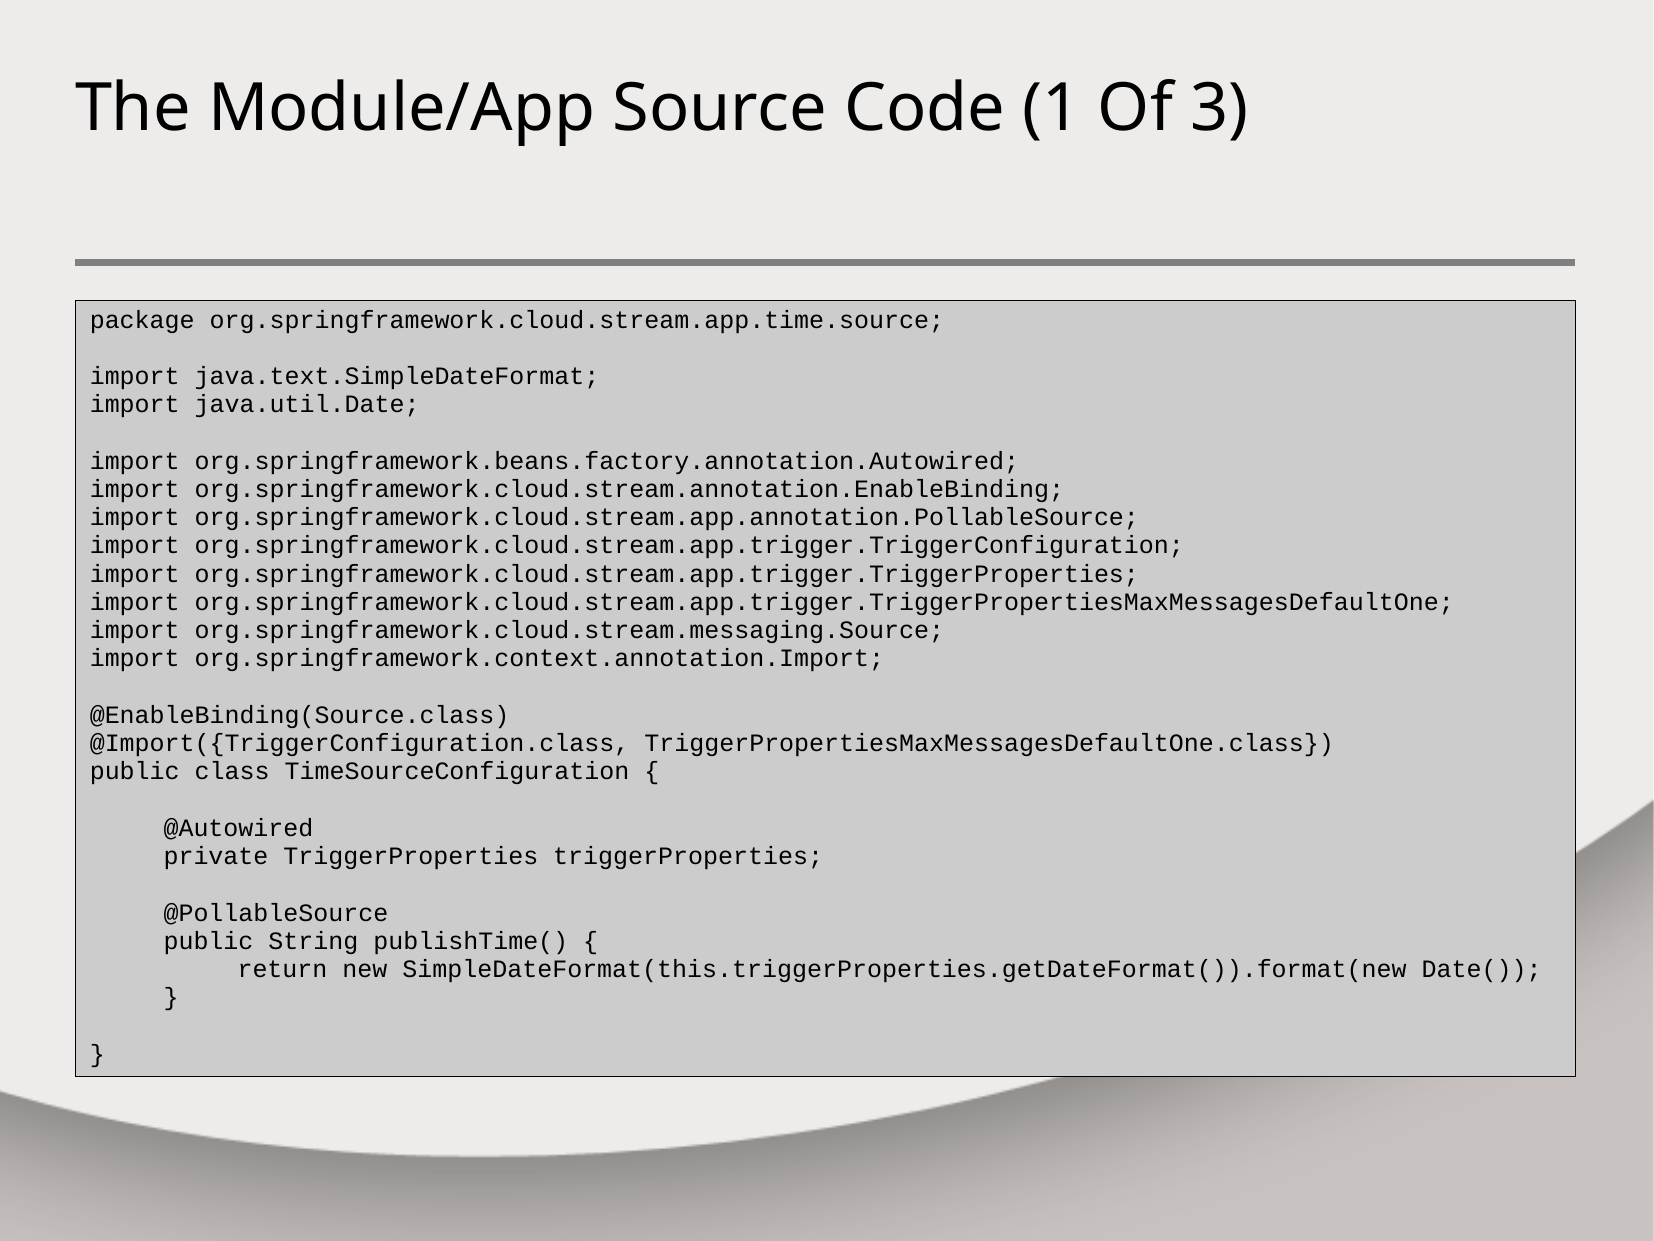

# The Module/App Source Code (1 Of 3)
package org.springframework.cloud.stream.app.time.source;
import java.text.SimpleDateFormat;
import java.util.Date;
import org.springframework.beans.factory.annotation.Autowired;
import org.springframework.cloud.stream.annotation.EnableBinding;
import org.springframework.cloud.stream.app.annotation.PollableSource;
import org.springframework.cloud.stream.app.trigger.TriggerConfiguration;
import org.springframework.cloud.stream.app.trigger.TriggerProperties;
import org.springframework.cloud.stream.app.trigger.TriggerPropertiesMaxMessagesDefaultOne;
import org.springframework.cloud.stream.messaging.Source;
import org.springframework.context.annotation.Import;
@EnableBinding(Source.class)
@Import({TriggerConfiguration.class, TriggerPropertiesMaxMessagesDefaultOne.class})
public class TimeSourceConfiguration {
	@Autowired
	private TriggerProperties triggerProperties;
	@PollableSource
	public String publishTime() {
		return new SimpleDateFormat(this.triggerProperties.getDateFormat()).format(new Date());
	}
}